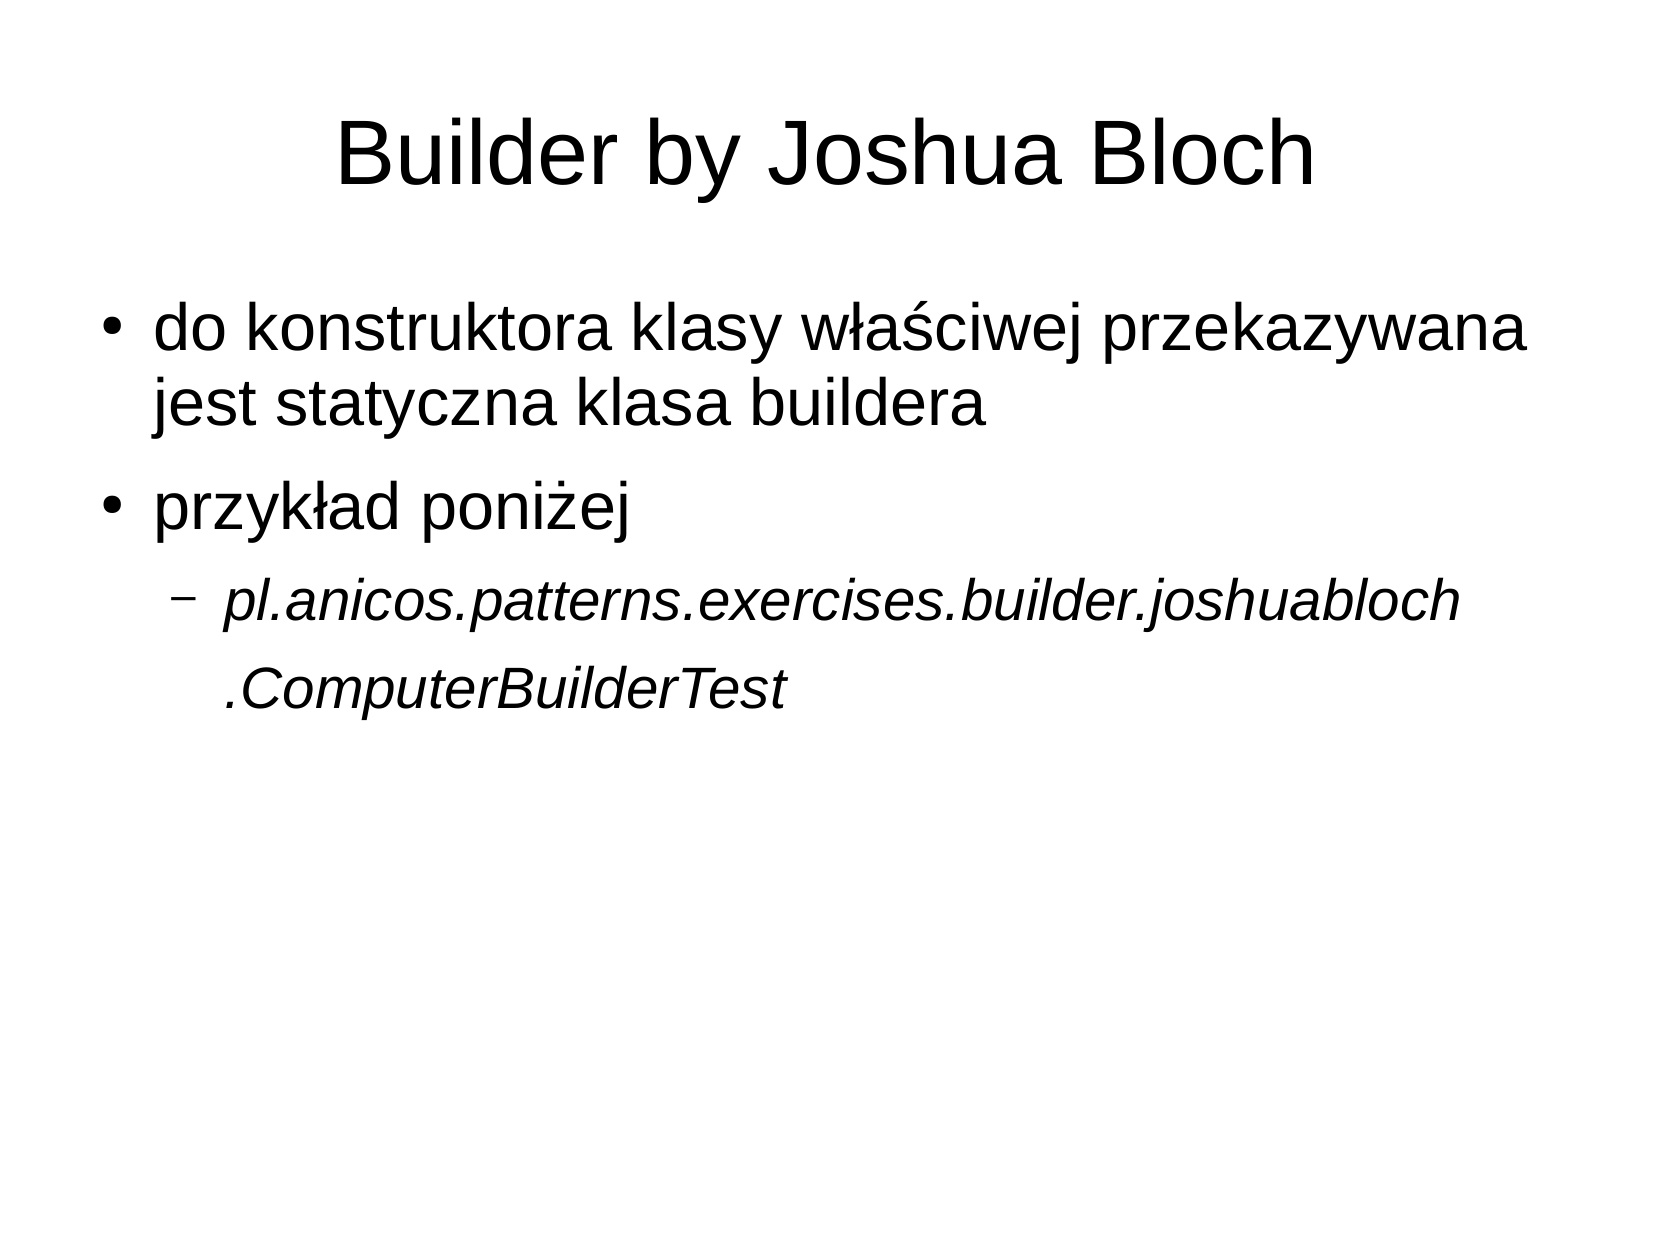

# Builder by Joshua Bloch
do konstruktora klasy właściwej przekazywana jest statyczna klasa buildera
przykład poniżej
pl.anicos.patterns.exercises.builder.joshuabloch
.ComputerBuilderTest